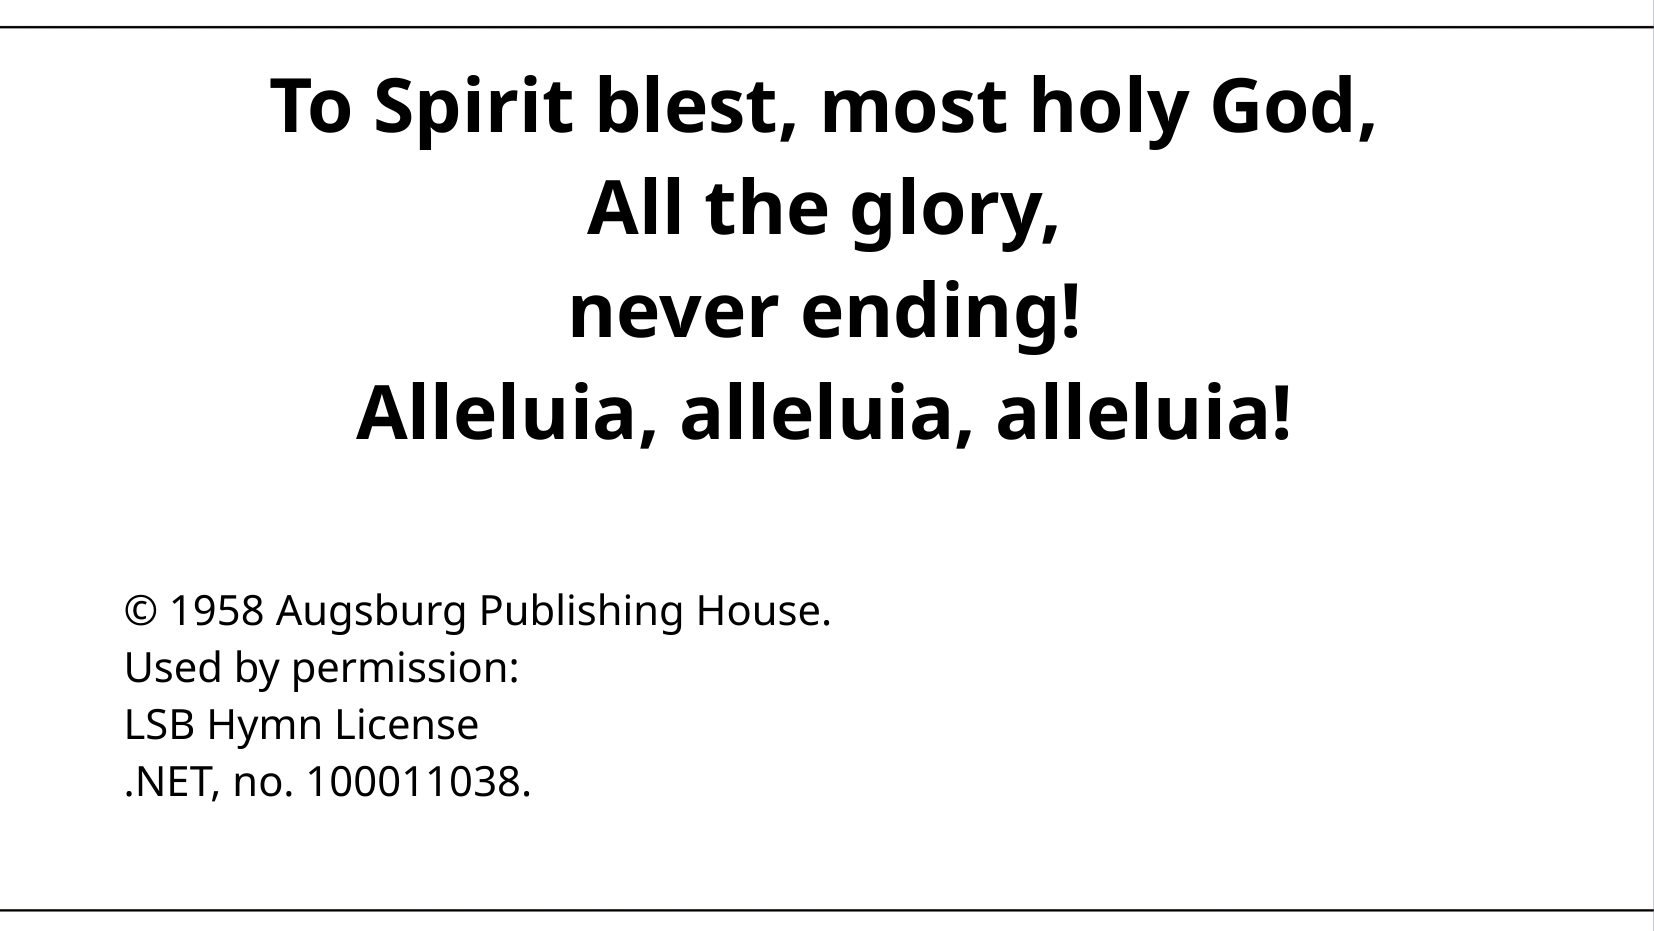

To Spirit blest, most holy God,
All the glory,
never ending!
Alleluia, alleluia, alleluia!
© 1958 Augsburg Publishing House.
Used by permission:
LSB Hymn License
.NET, no. 100011038.